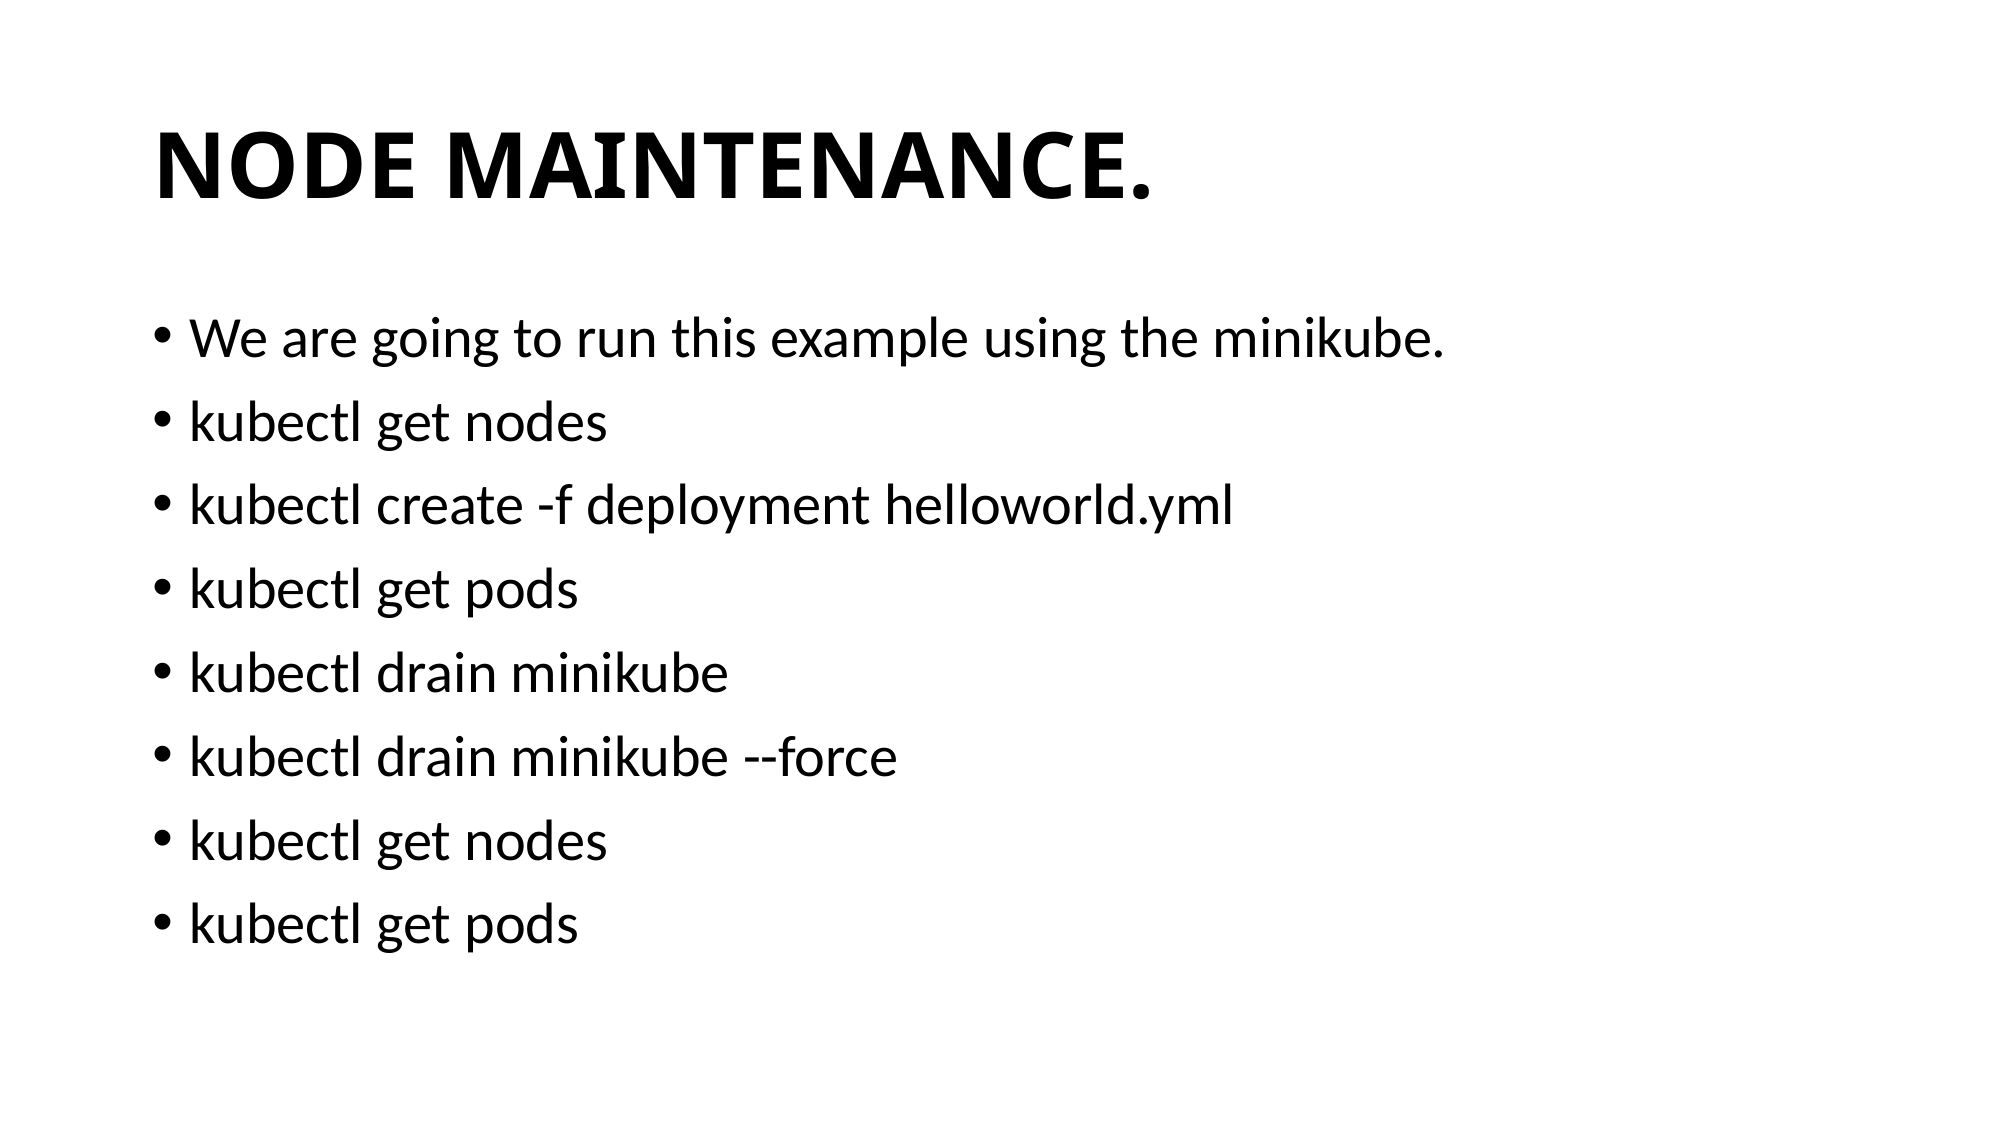

# NODE MAINTENANCE.
We are going to run this example using the minikube.
kubectl get nodes
kubectl create -f deployment helloworld.yml
kubectl get pods
kubectl drain minikube
kubectl drain minikube --force
kubectl get nodes
kubectl get pods